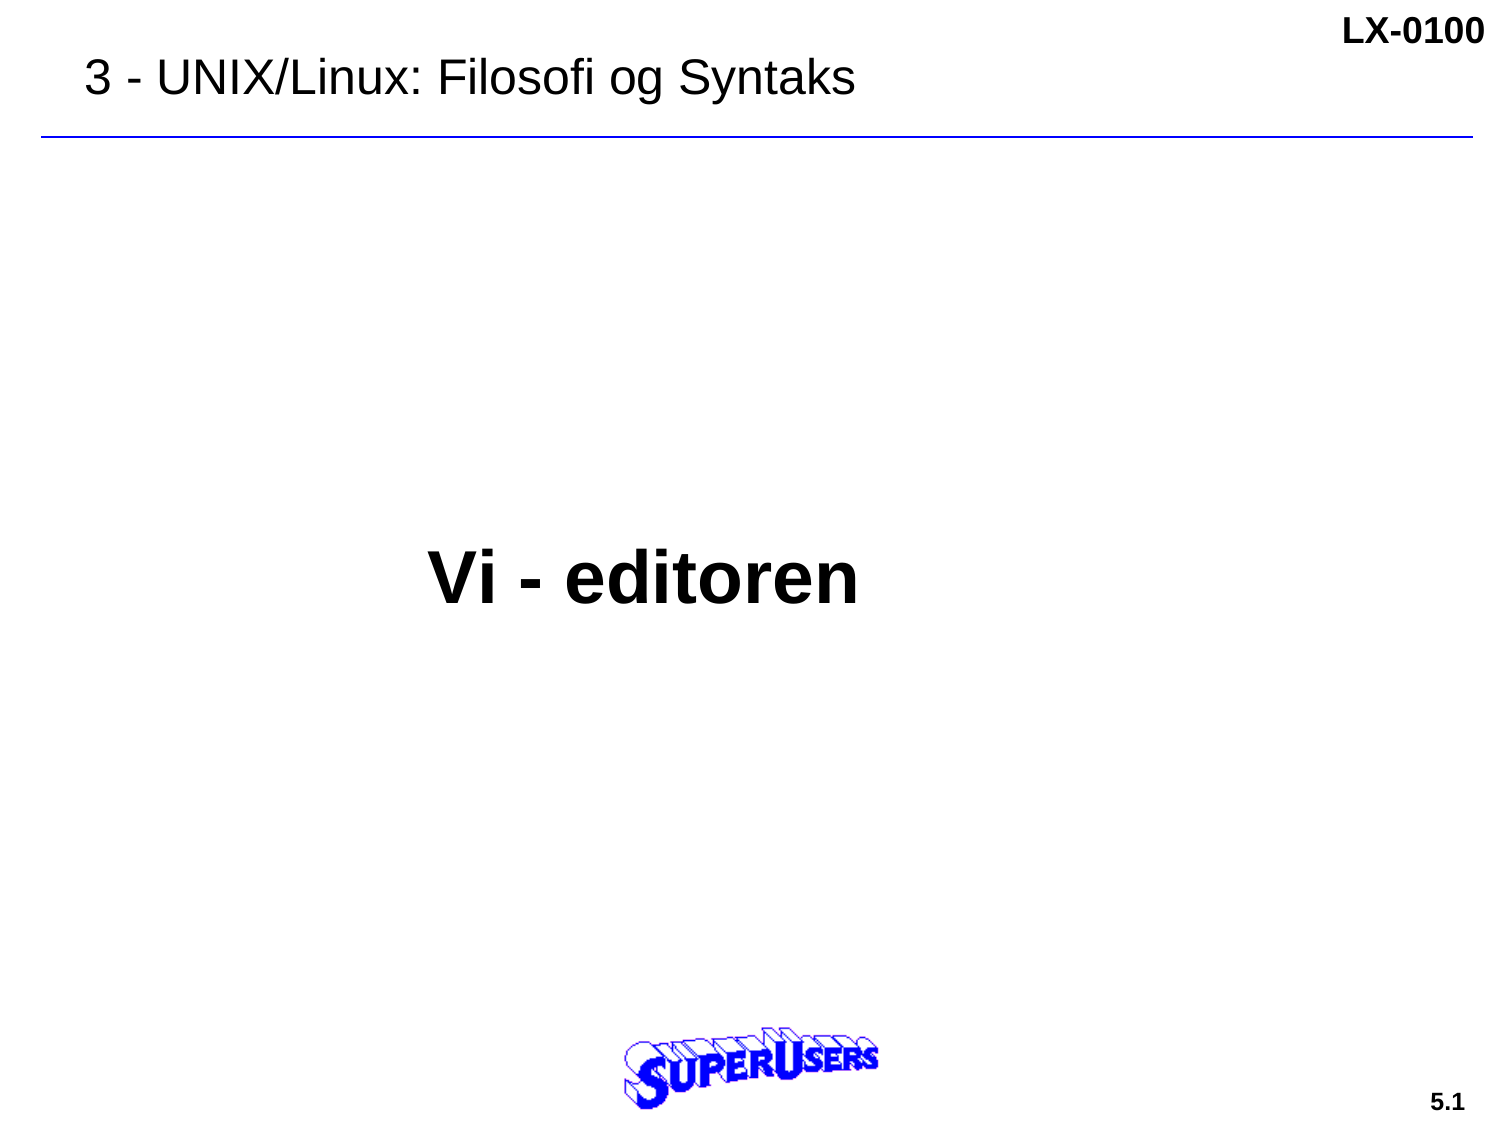

# 3 - UNIX/Linux: Filosofi og Syntaks
Vi - editoren